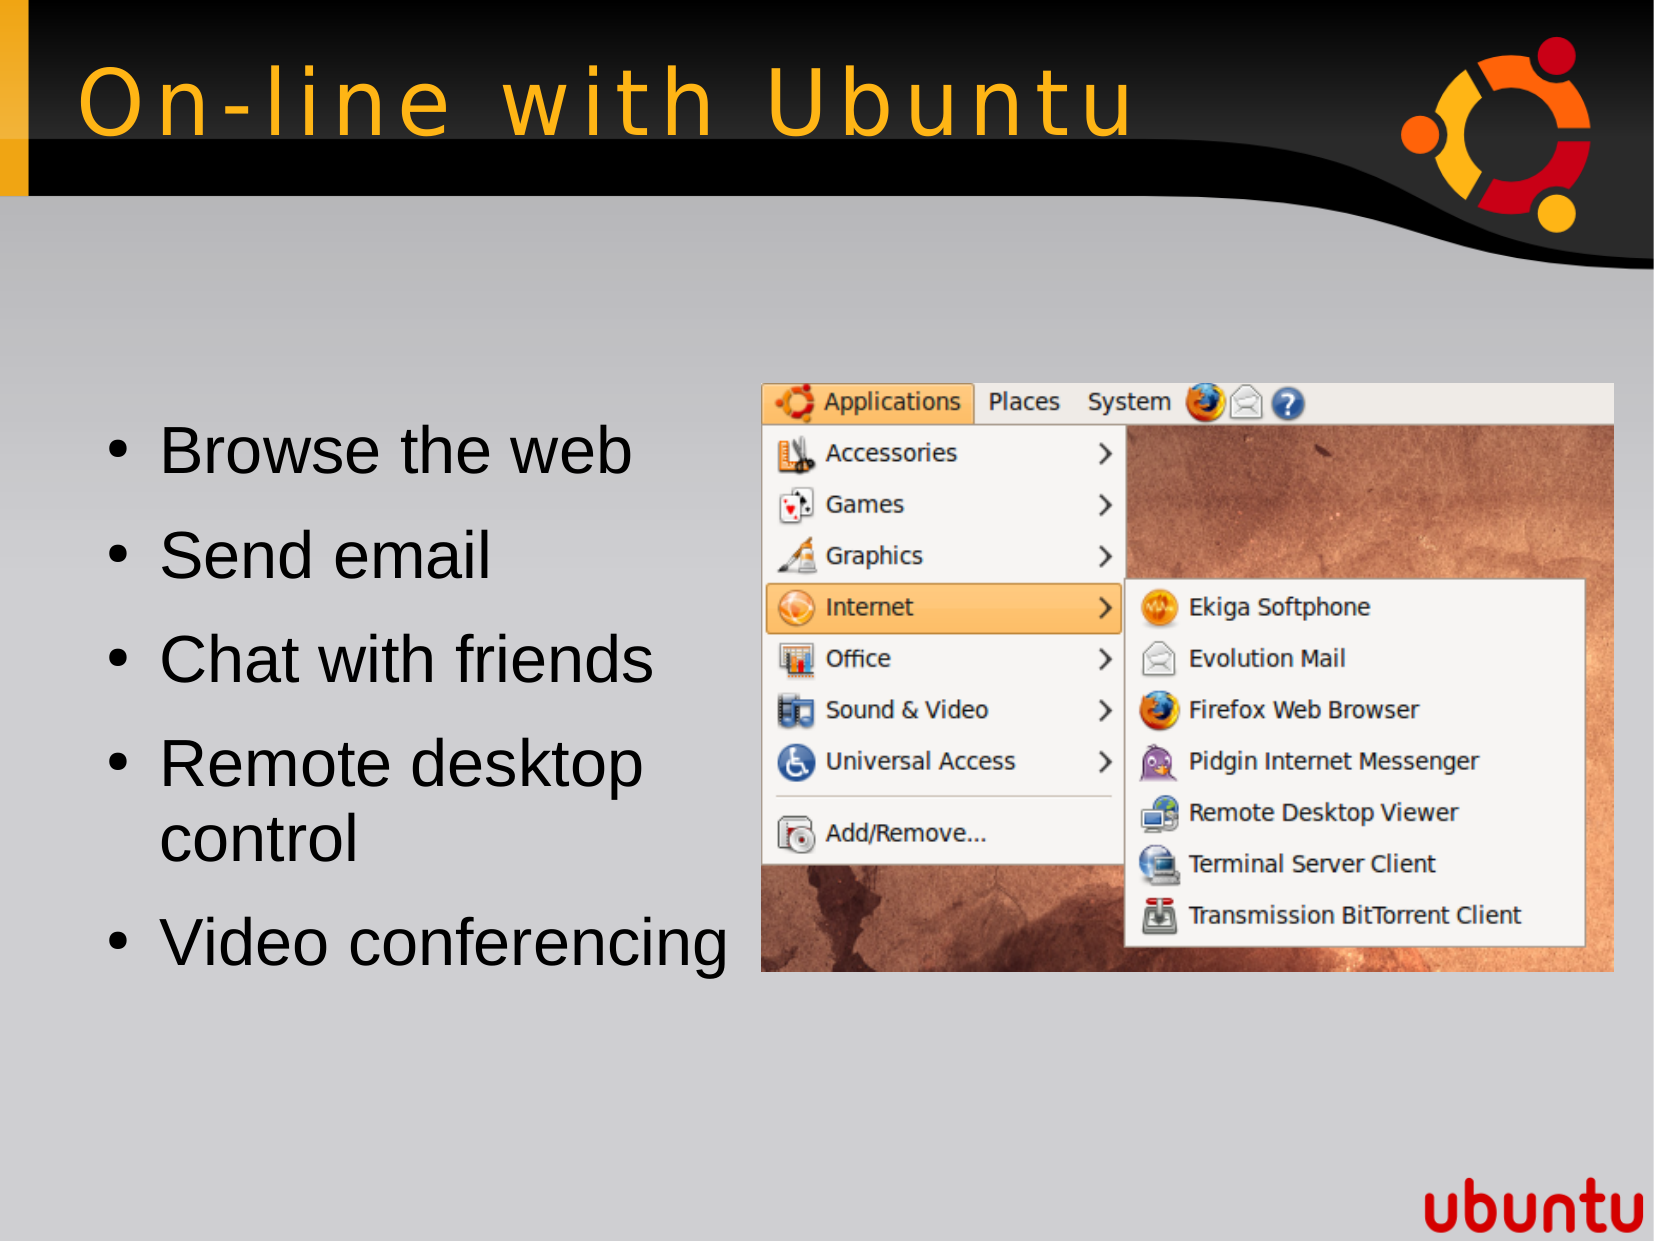

# On-line with Ubuntu
Browse the web
Send email
Chat with friends
Remote desktop control
Video conferencing